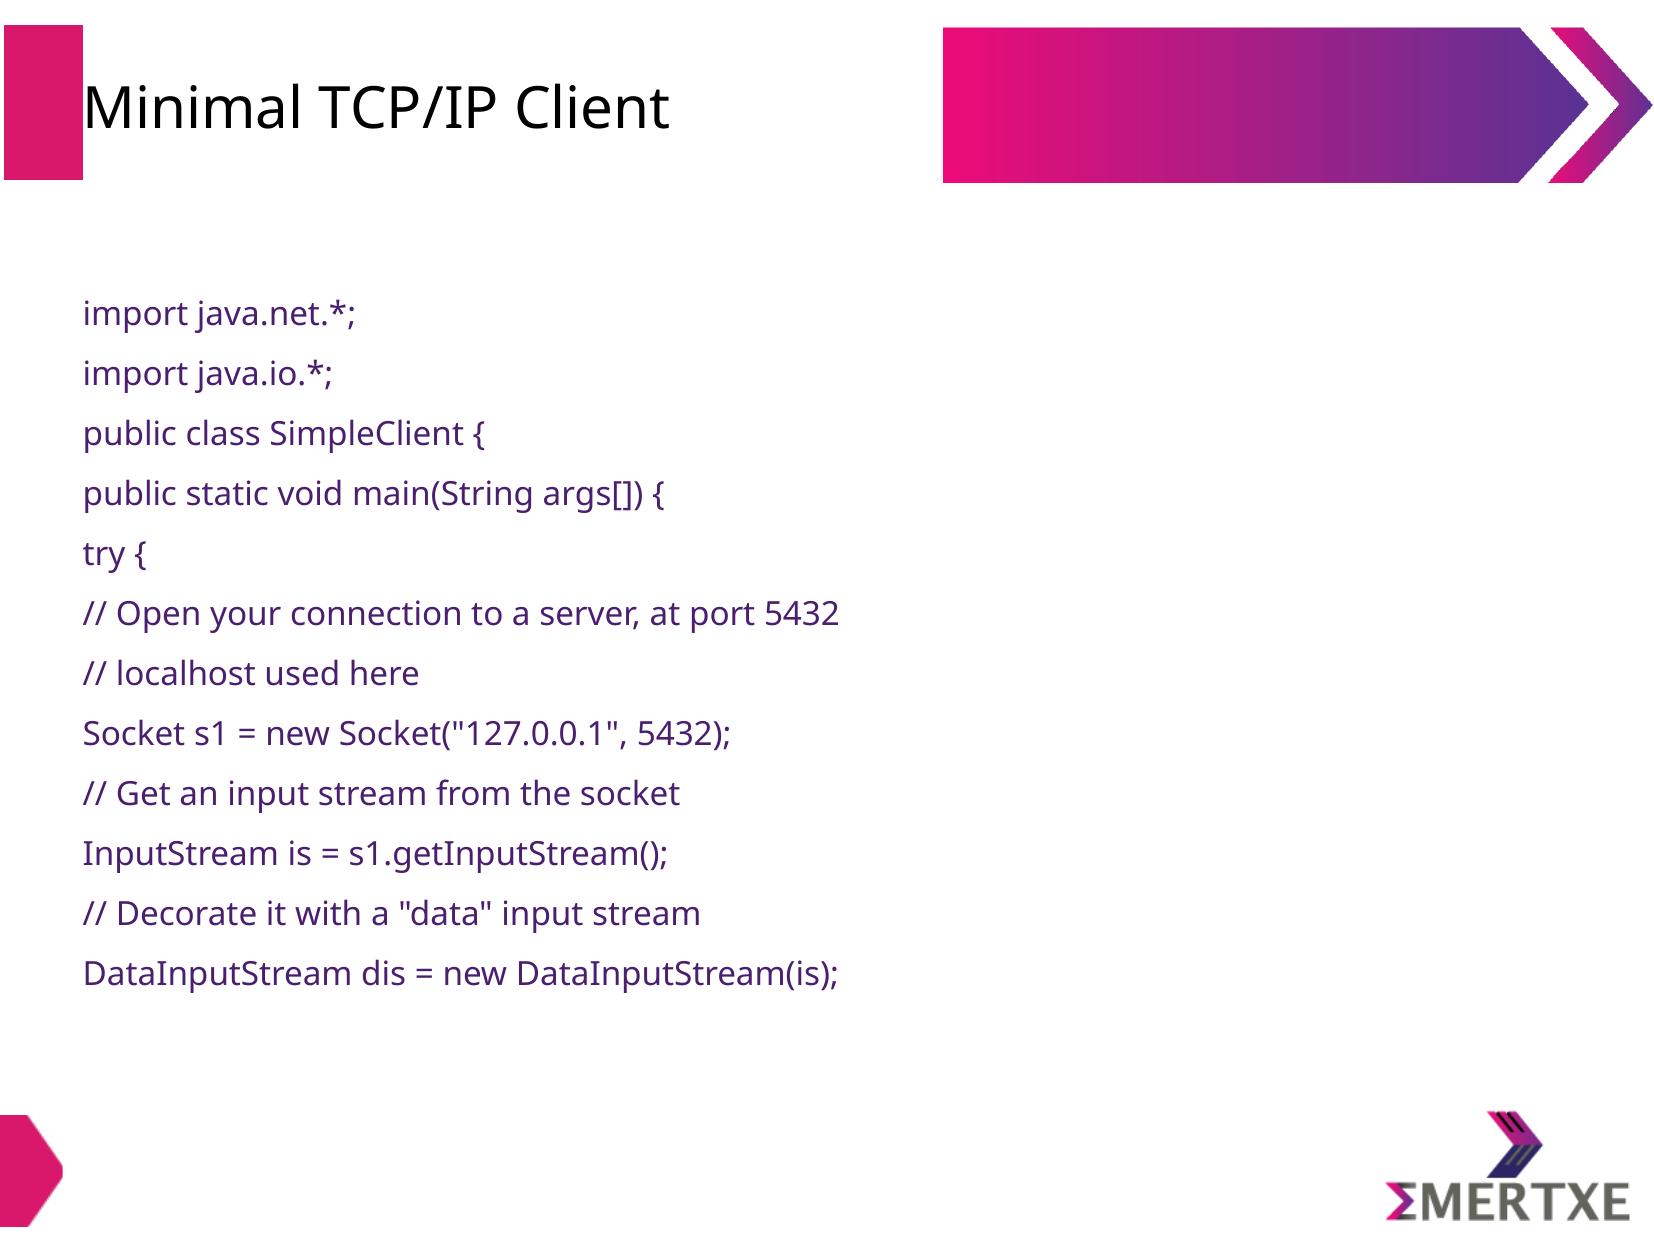

# Minimal TCP/IP Client
import java.net.*;
import java.io.*;
public class SimpleClient {
public static void main(String args[]) {
try {
// Open your connection to a server, at port 5432
// localhost used here
Socket s1 = new Socket("127.0.0.1", 5432);
// Get an input stream from the socket
InputStream is = s1.getInputStream();
// Decorate it with a "data" input stream
DataInputStream dis = new DataInputStream(is);